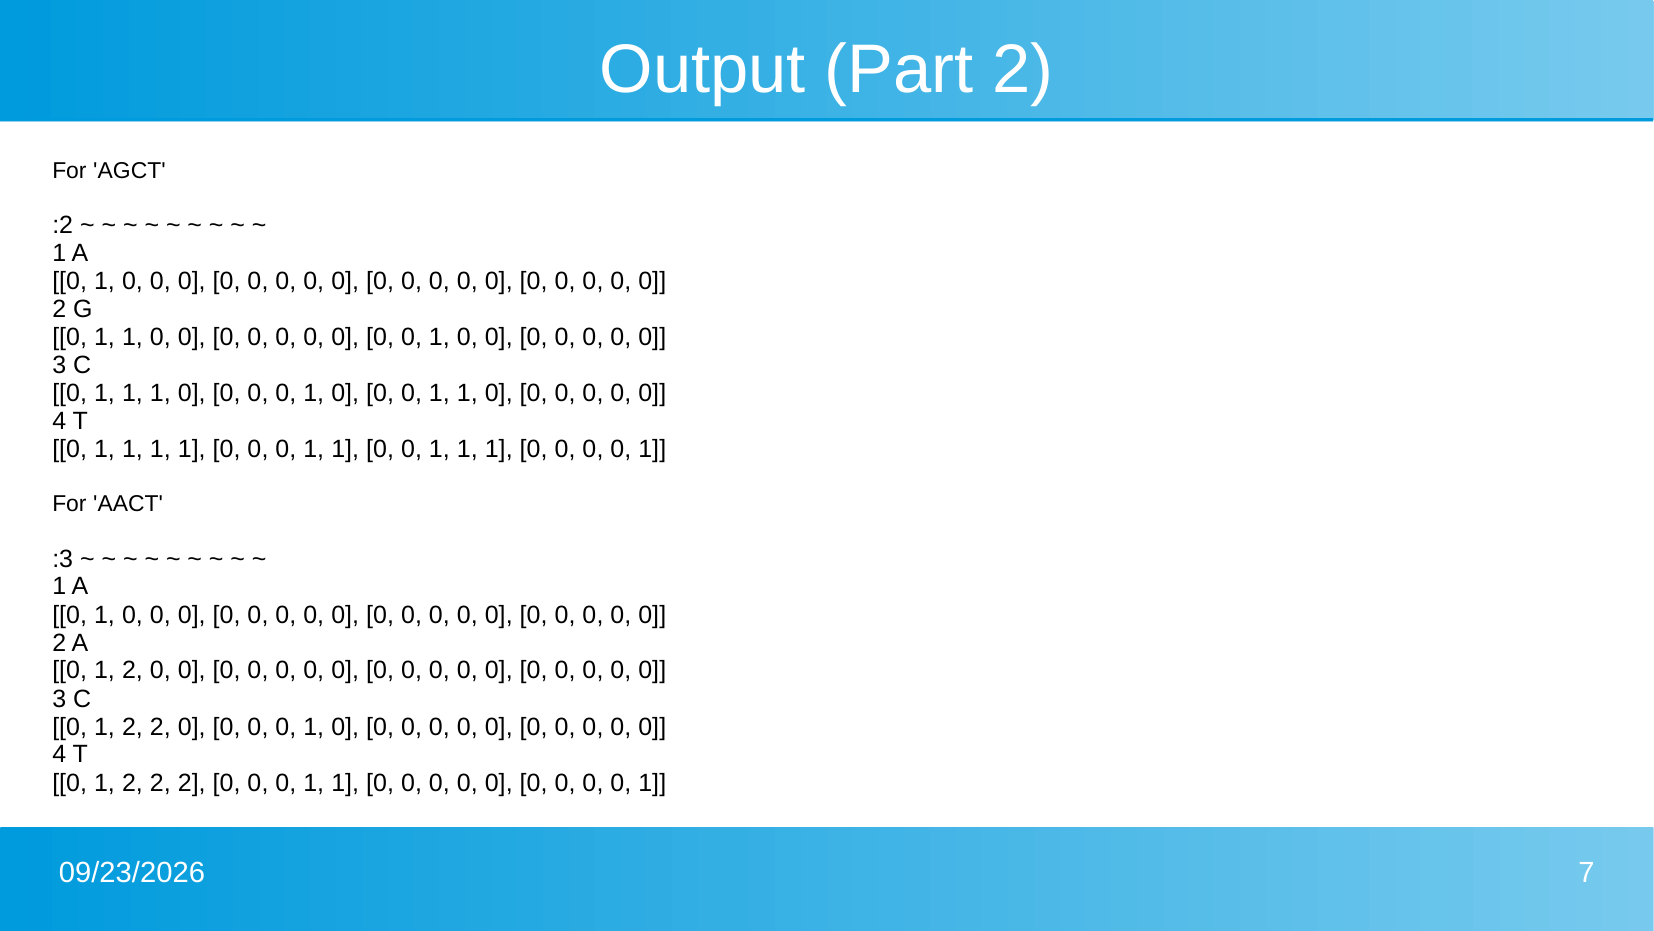

# Output (Part 2)
For 'AGCT'
:2 ~ ~ ~ ~ ~ ~ ~ ~ ~
1 A
[[0, 1, 0, 0, 0], [0, 0, 0, 0, 0], [0, 0, 0, 0, 0], [0, 0, 0, 0, 0]]
2 G
[[0, 1, 1, 0, 0], [0, 0, 0, 0, 0], [0, 0, 1, 0, 0], [0, 0, 0, 0, 0]]
3 C
[[0, 1, 1, 1, 0], [0, 0, 0, 1, 0], [0, 0, 1, 1, 0], [0, 0, 0, 0, 0]]
4 T
[[0, 1, 1, 1, 1], [0, 0, 0, 1, 1], [0, 0, 1, 1, 1], [0, 0, 0, 0, 1]]
For 'AACT'
:3 ~ ~ ~ ~ ~ ~ ~ ~ ~
1 A
[[0, 1, 0, 0, 0], [0, 0, 0, 0, 0], [0, 0, 0, 0, 0], [0, 0, 0, 0, 0]]
2 A
[[0, 1, 2, 0, 0], [0, 0, 0, 0, 0], [0, 0, 0, 0, 0], [0, 0, 0, 0, 0]]
3 C
[[0, 1, 2, 2, 0], [0, 0, 0, 1, 0], [0, 0, 0, 0, 0], [0, 0, 0, 0, 0]]
4 T
[[0, 1, 2, 2, 2], [0, 0, 0, 1, 1], [0, 0, 0, 0, 0], [0, 0, 0, 0, 1]]
7